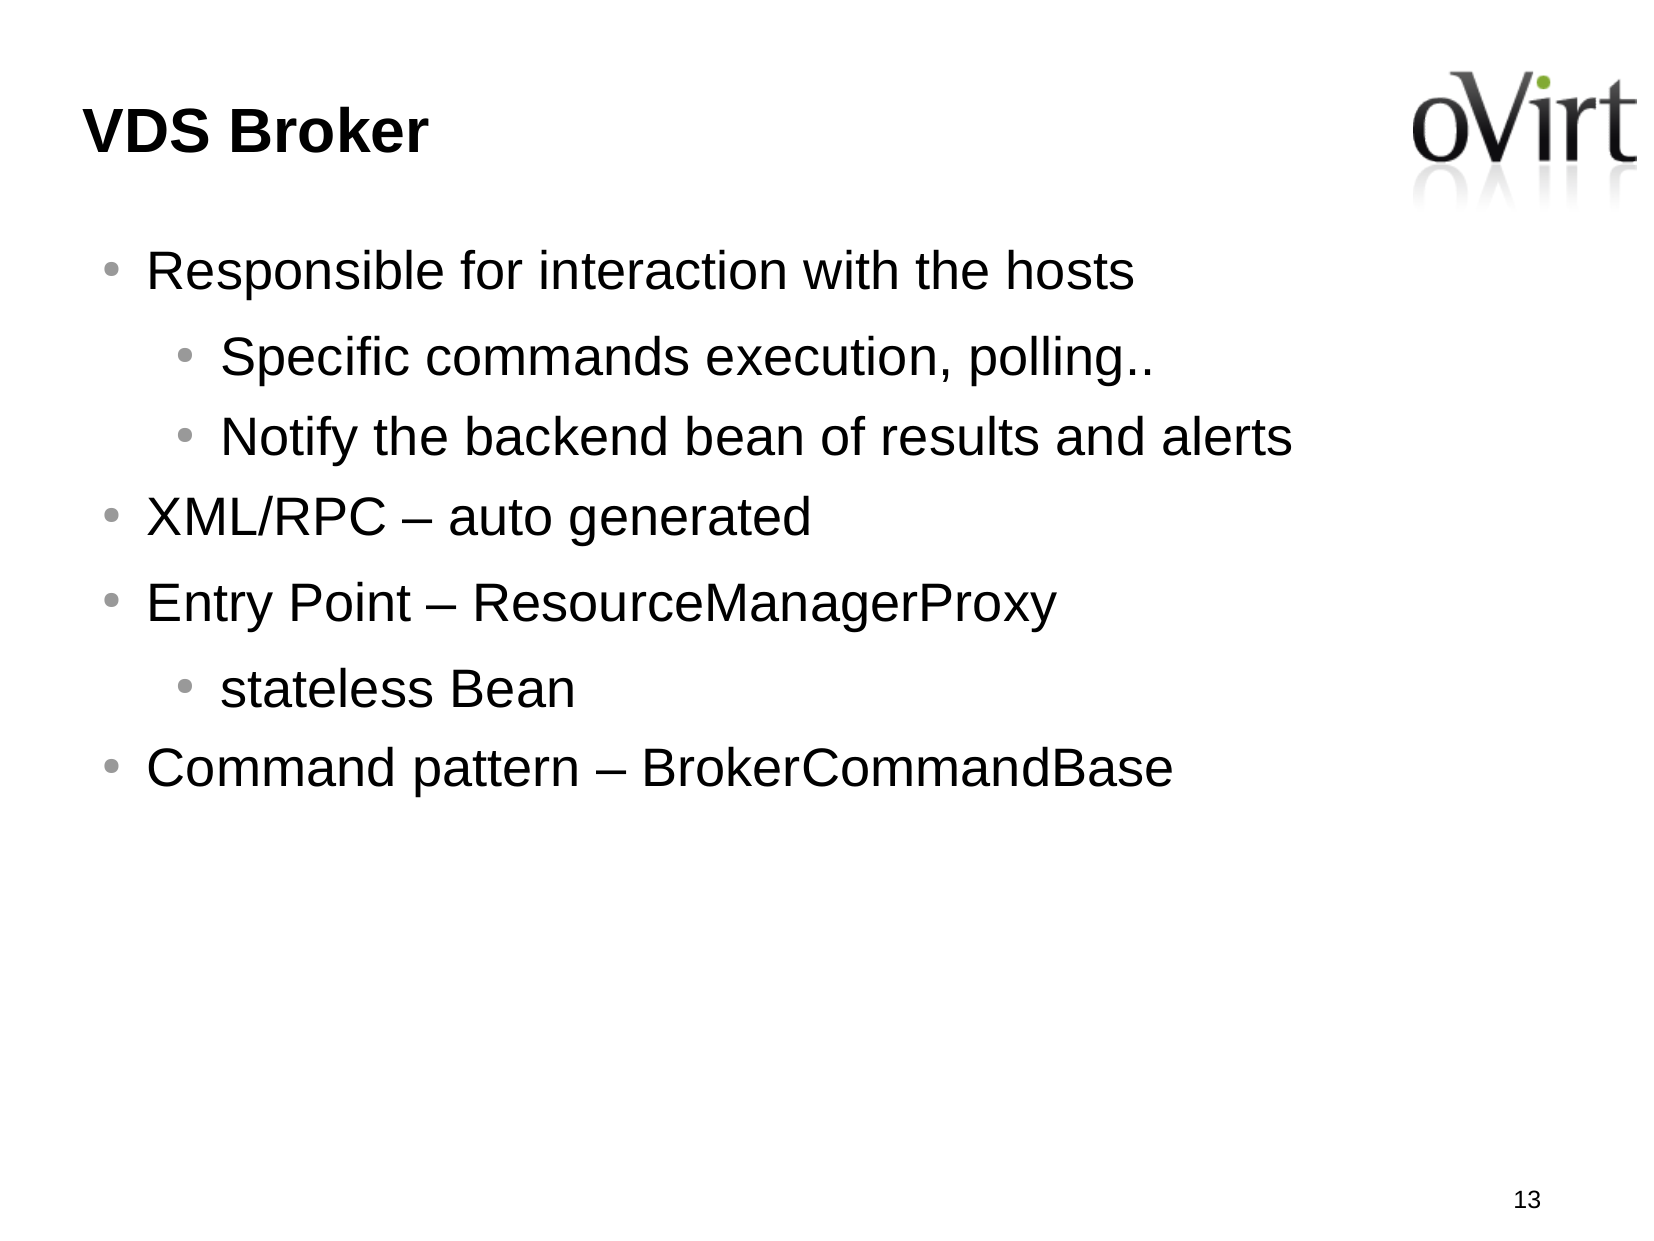

# VDS Broker
Responsible for interaction with the hosts
Specific commands execution, polling..
Notify the backend bean of results and alerts
XML/RPC – auto generated
Entry Point – ResourceManagerProxy
stateless Bean
Command pattern – BrokerCommandBase